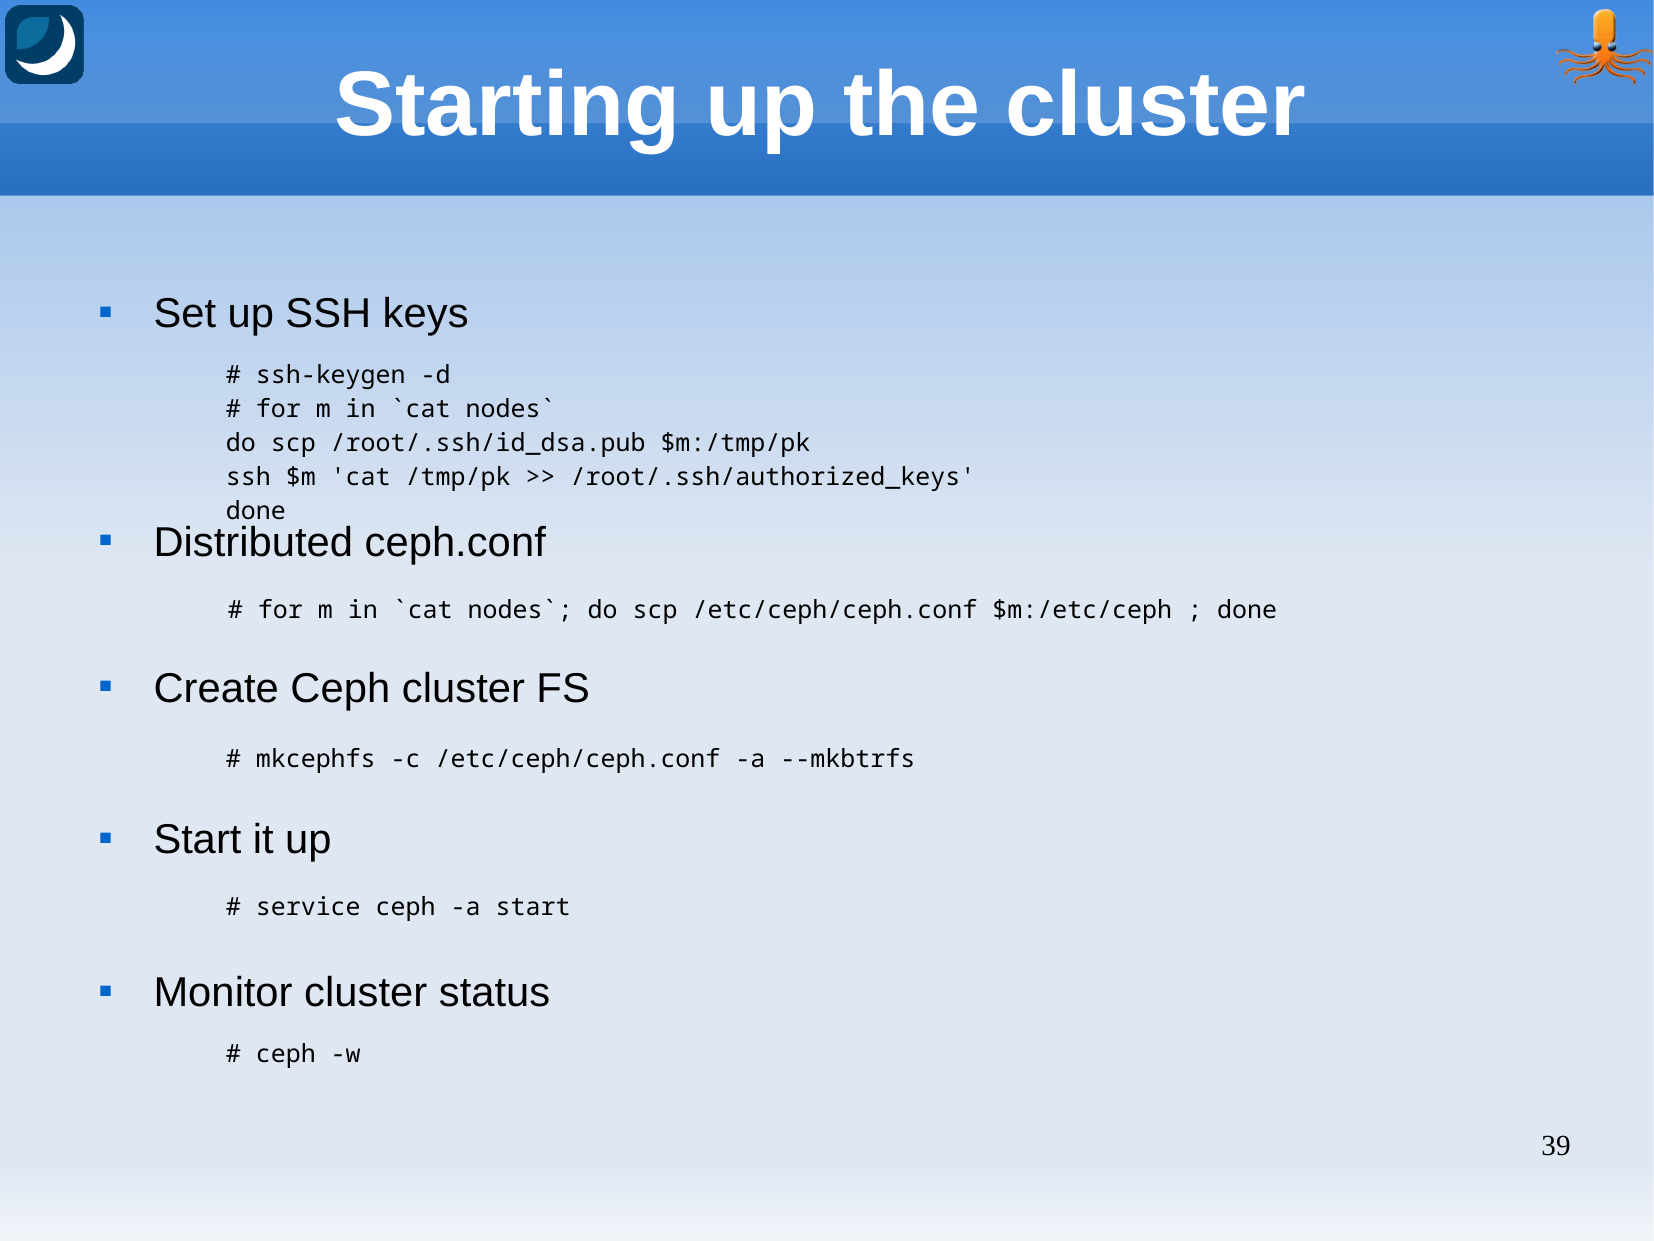

# Starting up the cluster
Set up SSH keys
Distributed ceph.conf
Create Ceph cluster FS
Start it up
Monitor cluster status
# ssh-keygen -d
# for m in `cat nodes`
do scp /root/.ssh/id_dsa.pub $m:/tmp/pk
ssh $m 'cat /tmp/pk >> /root/.ssh/authorized_keys'
done
# for m in `cat nodes`; do scp /etc/ceph/ceph.conf $m:/etc/ceph ; done
# mkcephfs -c /etc/ceph/ceph.conf -a --mkbtrfs
# service ceph -a start
# ceph -w
39